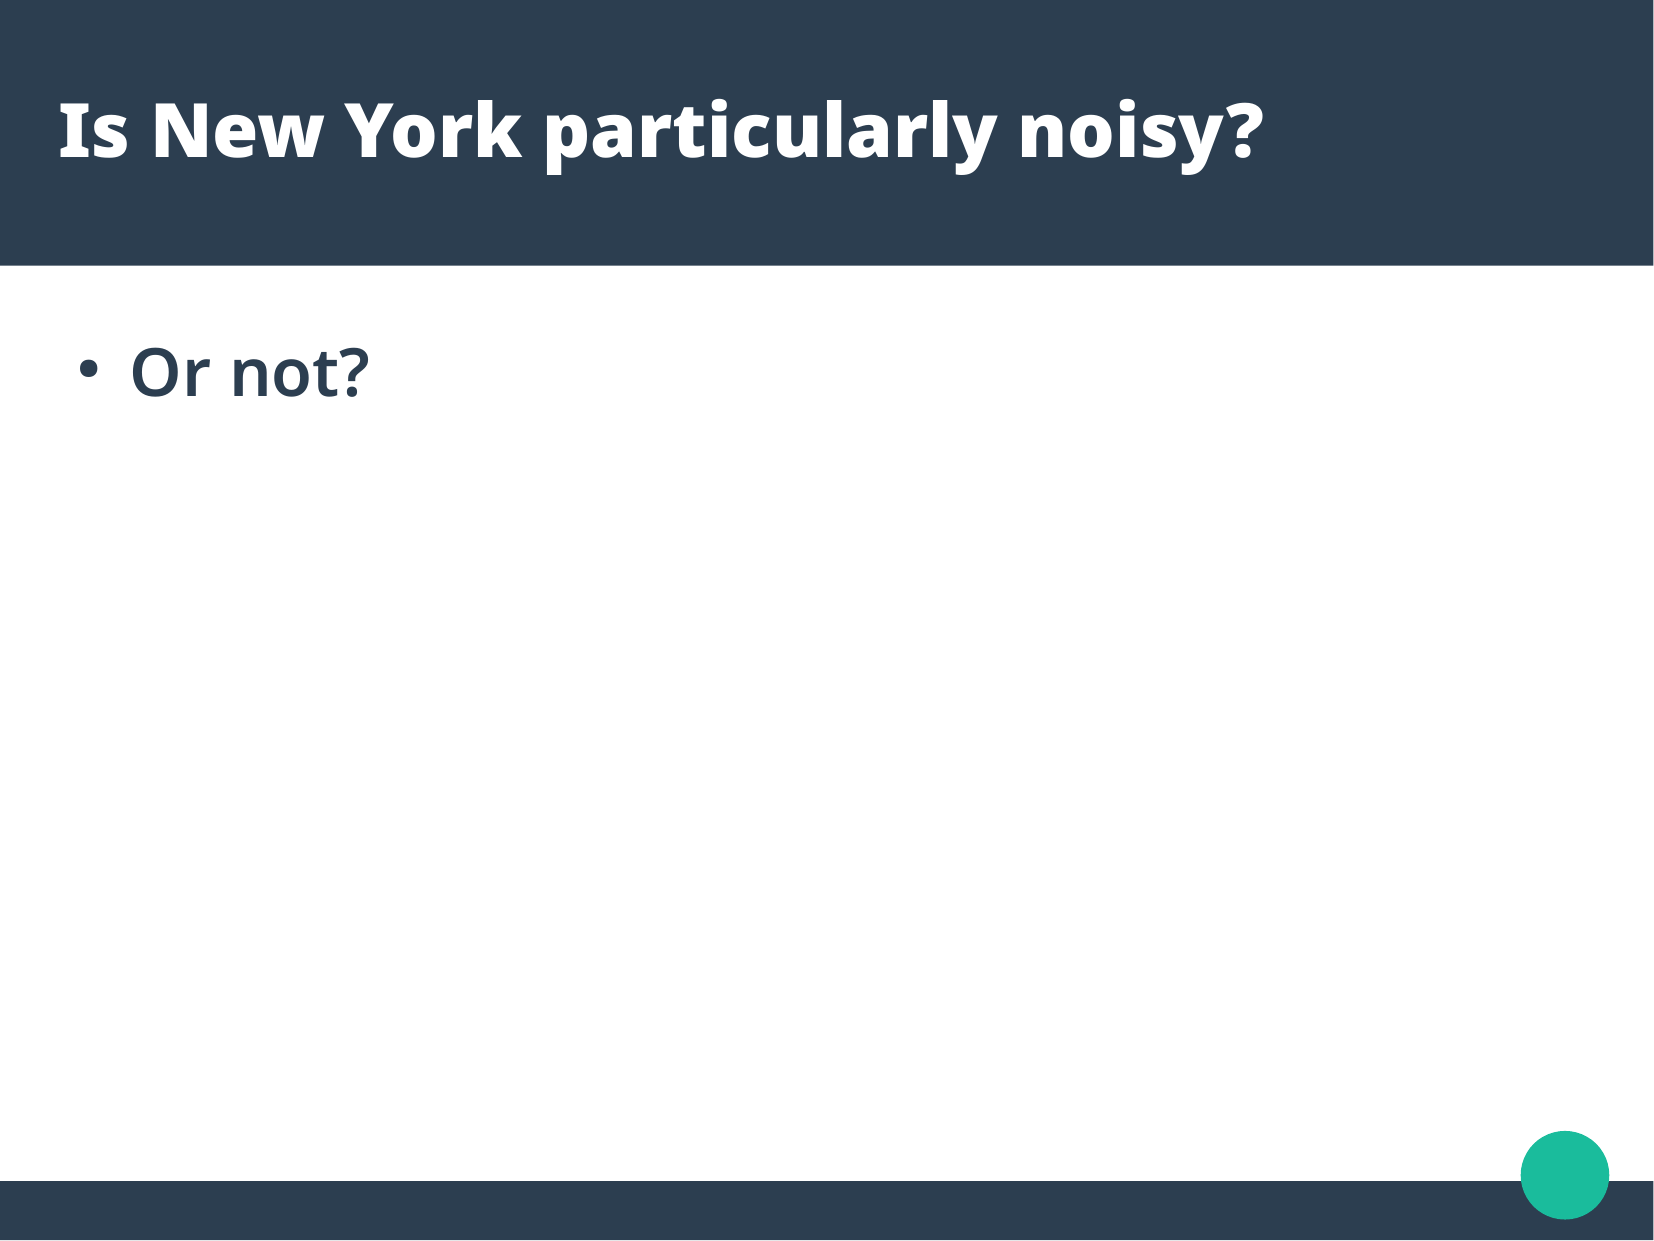

# Is New York particularly noisy?
Or not?